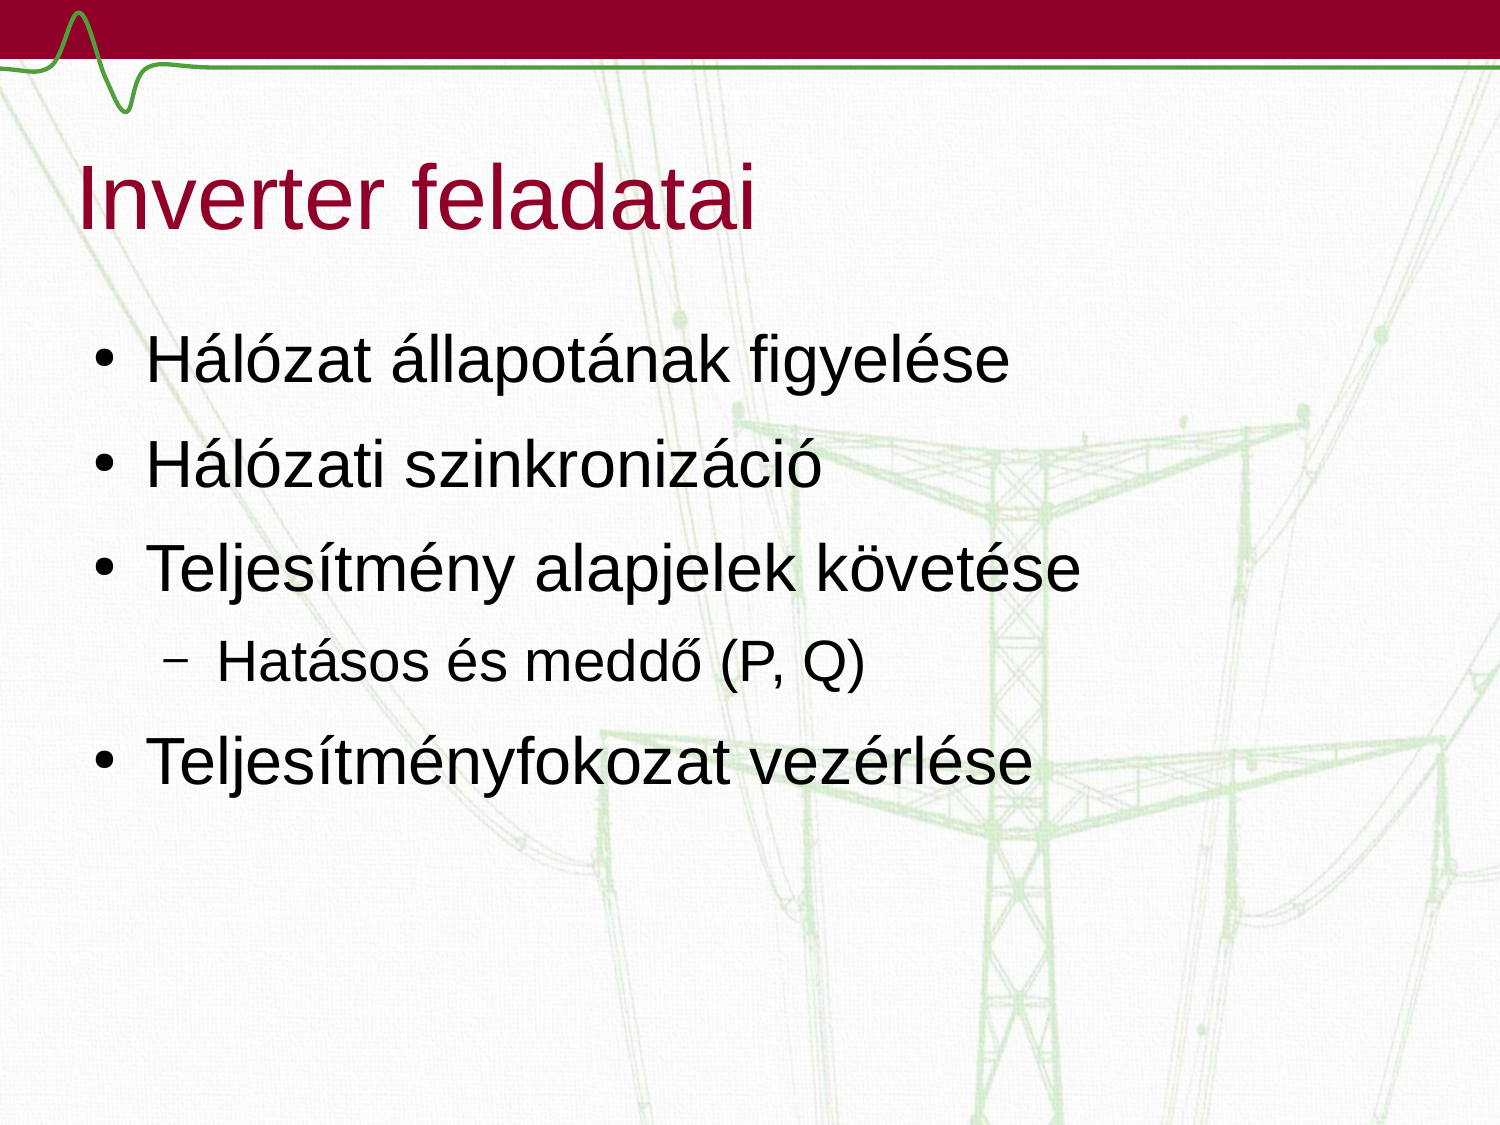

# Inverter feladatai
Hálózat állapotának figyelése
Hálózati szinkronizáció
Teljesítmény alapjelek követése
Hatásos és meddő (P, Q)
Teljesítményfokozat vezérlése